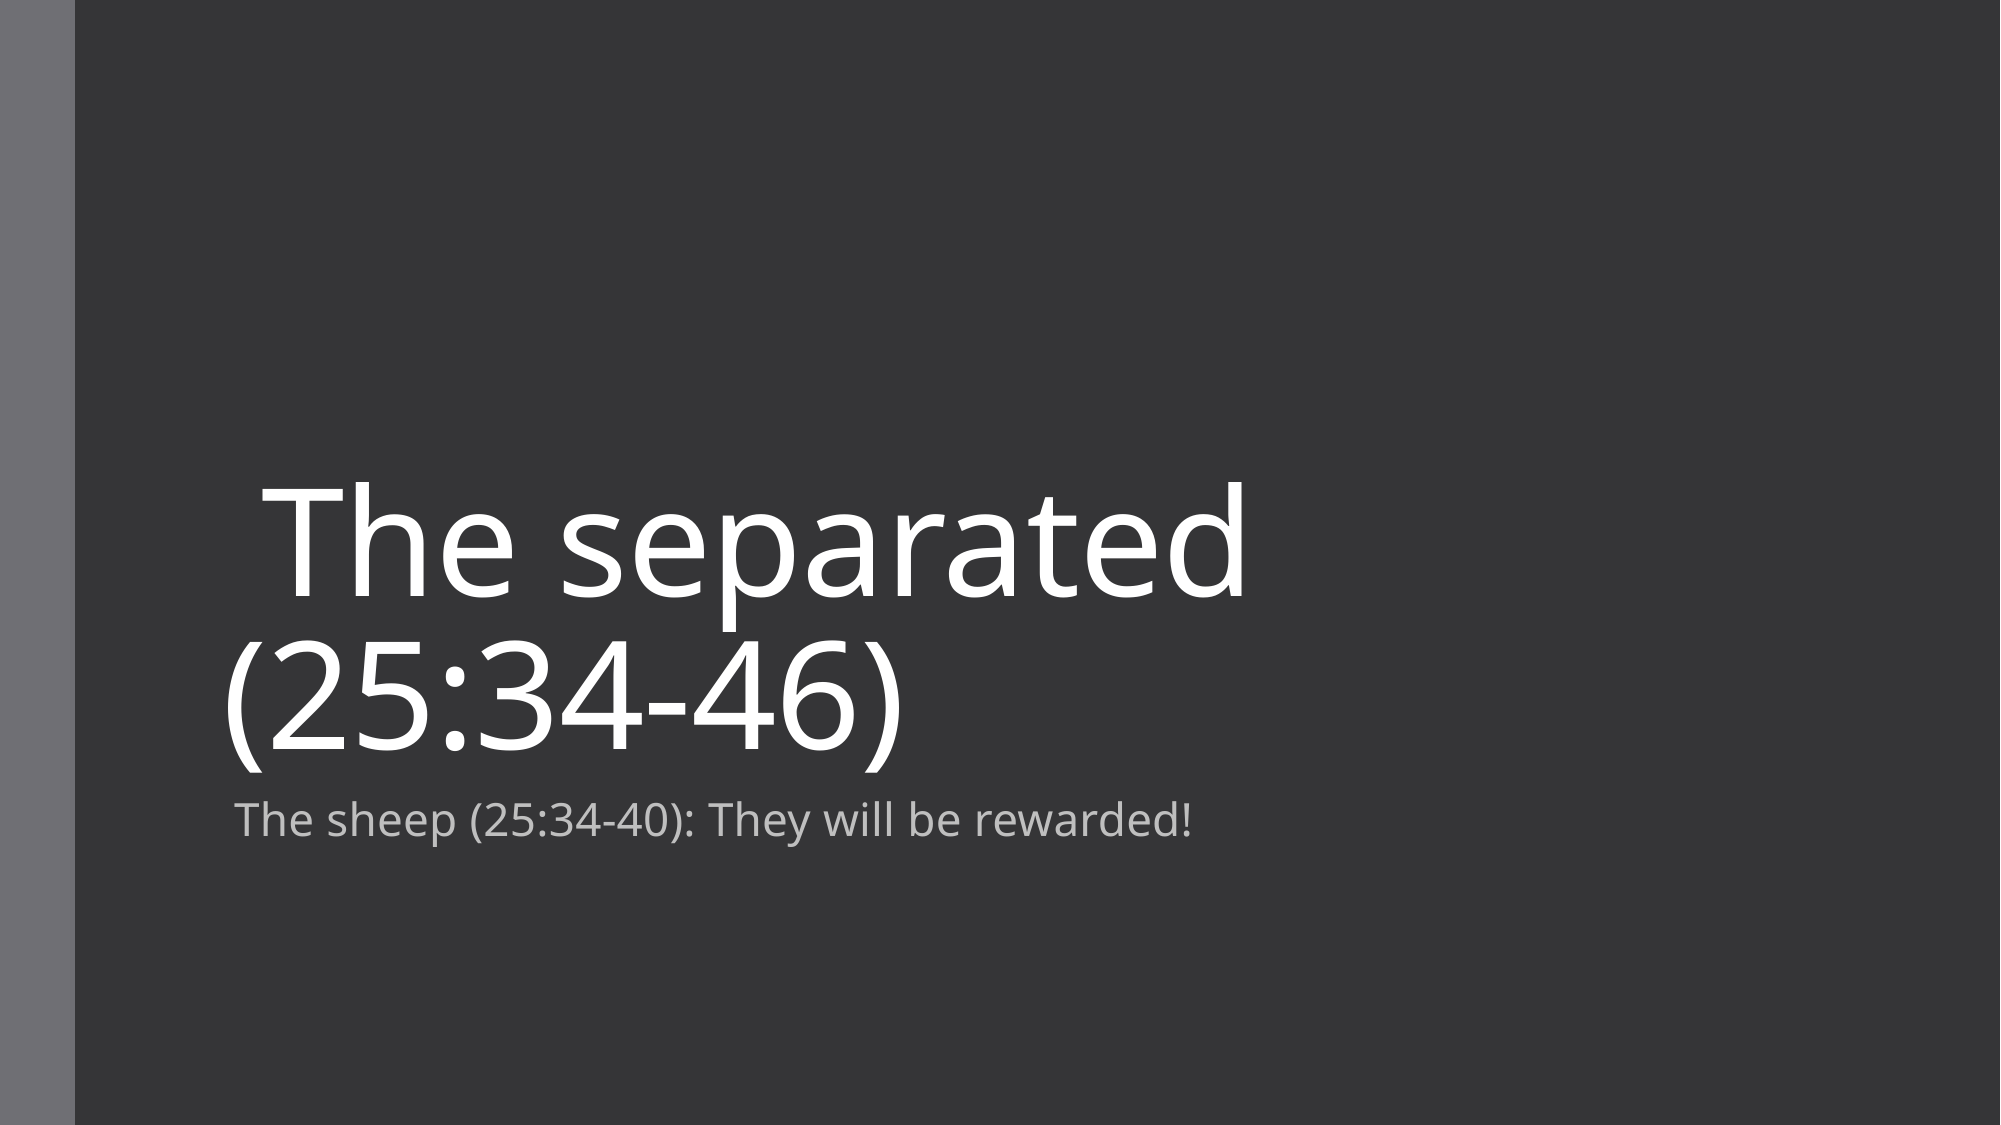

# The separated (25:34-46)
 The sheep (25:34-40): They will be rewarded!